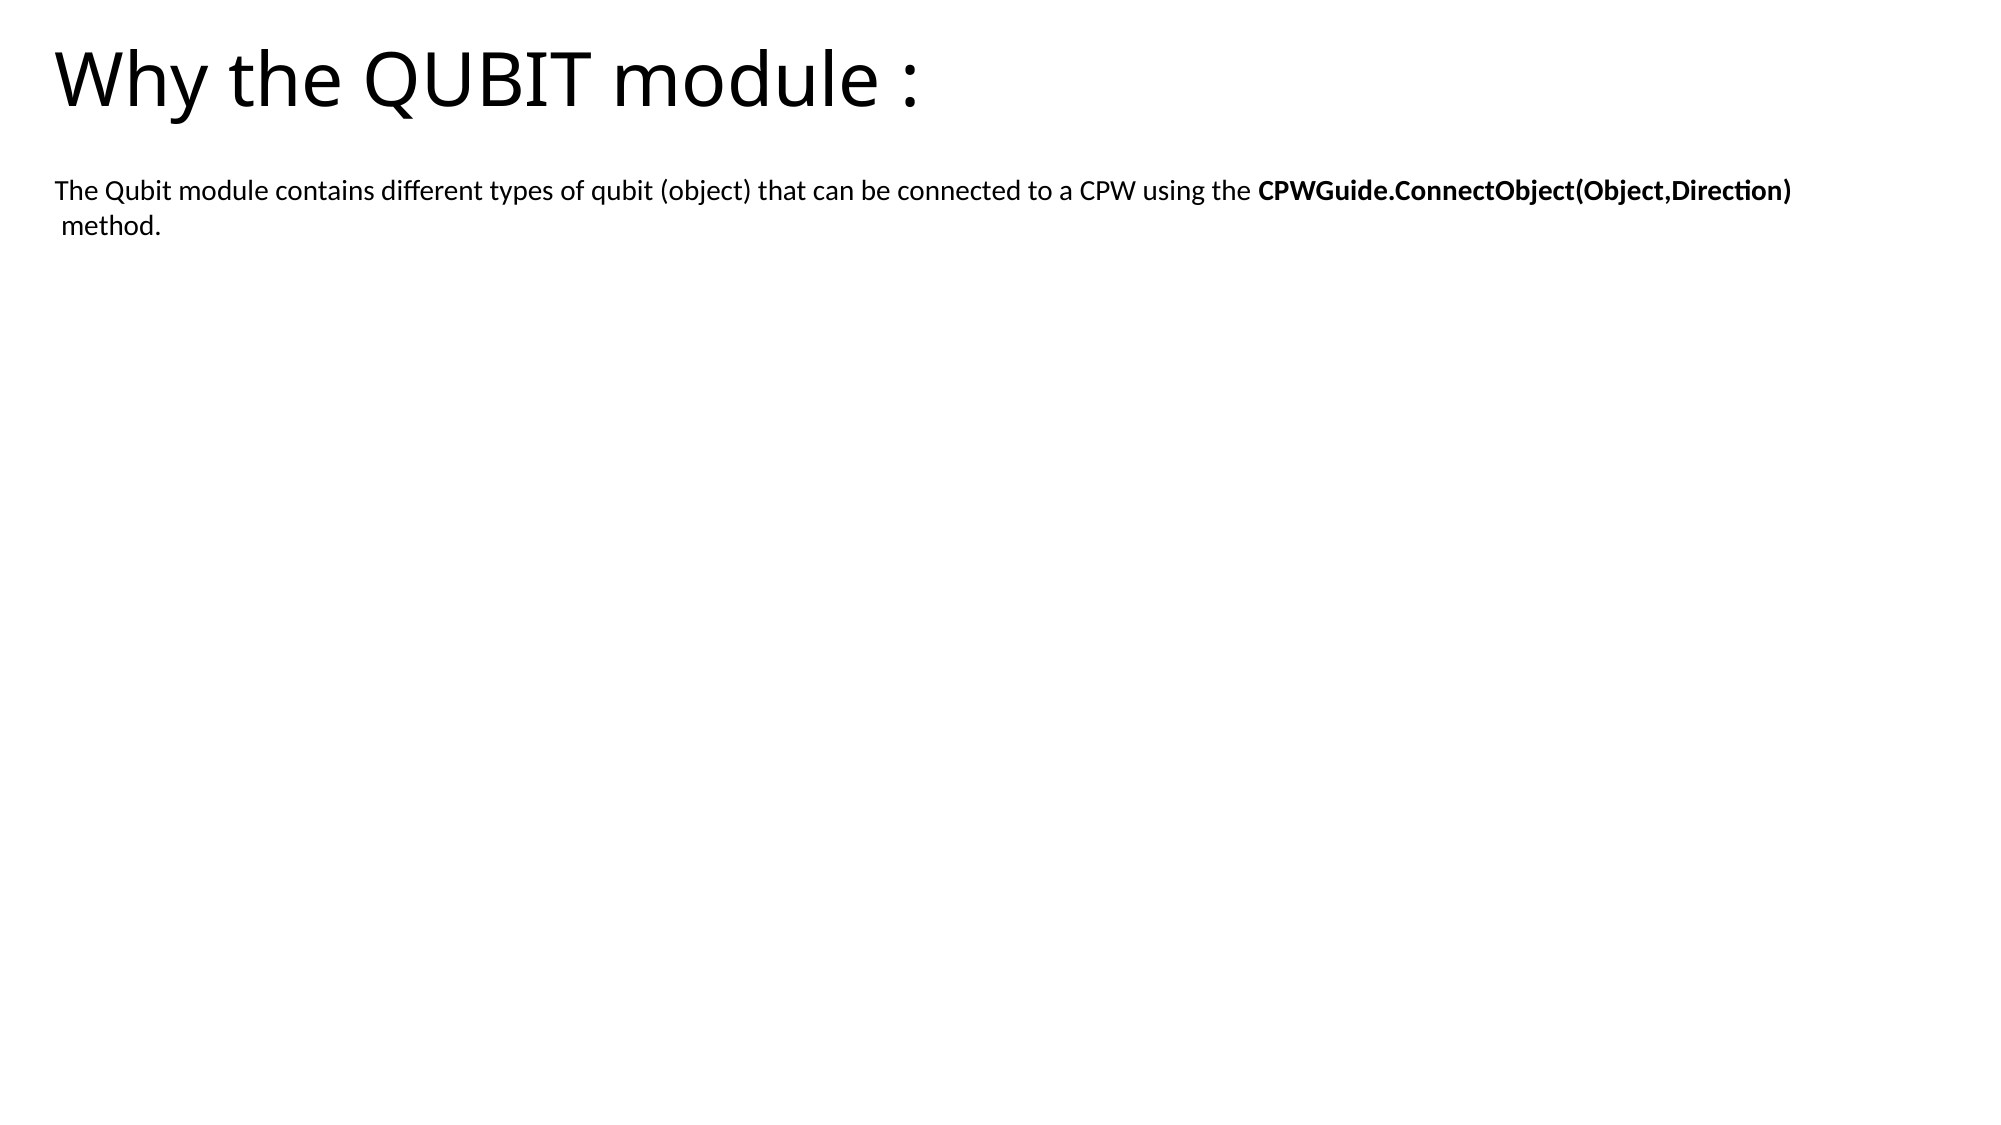

# Why the QUBIT module :
The Qubit module contains different types of qubit (object) that can be connected to a CPW using the CPWGuide.ConnectObject(Object,Direction)
 method.